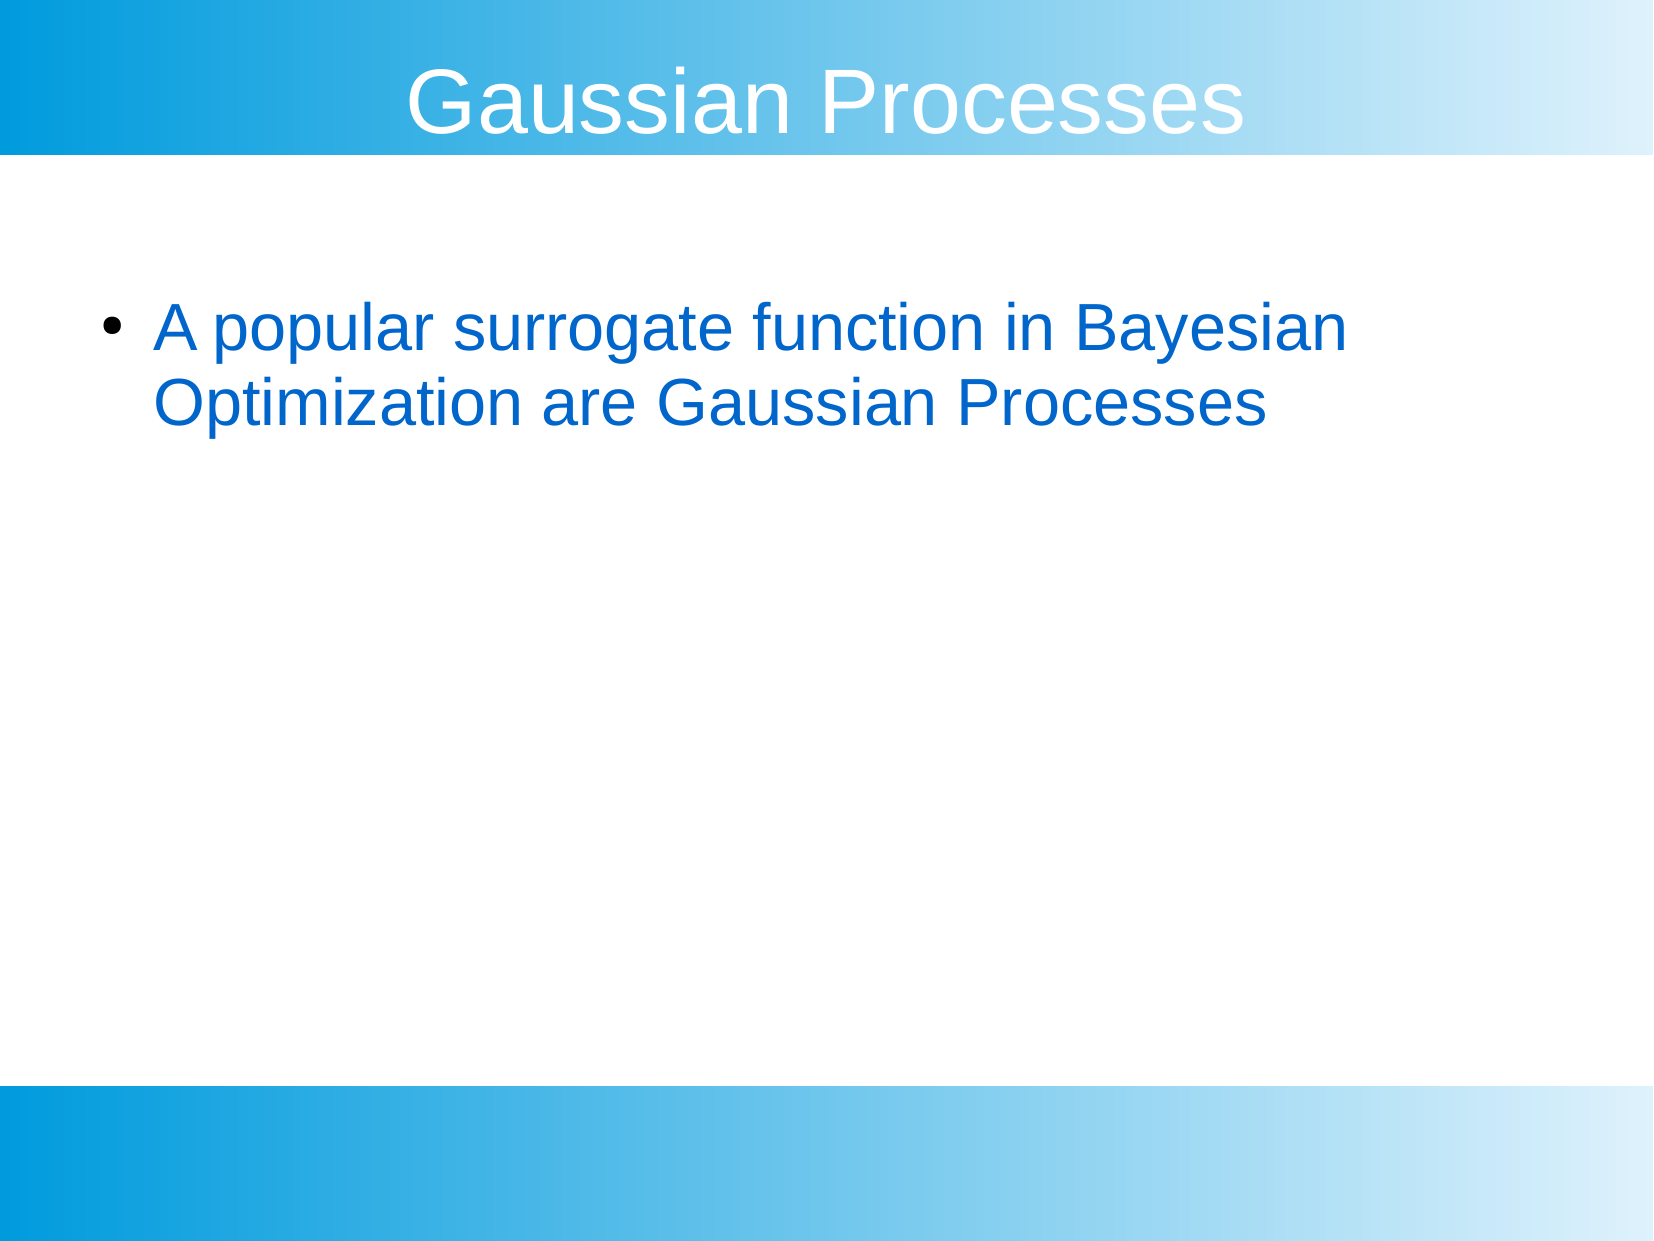

# Gaussian Processes
A popular surrogate function in Bayesian Optimization are Gaussian Processes